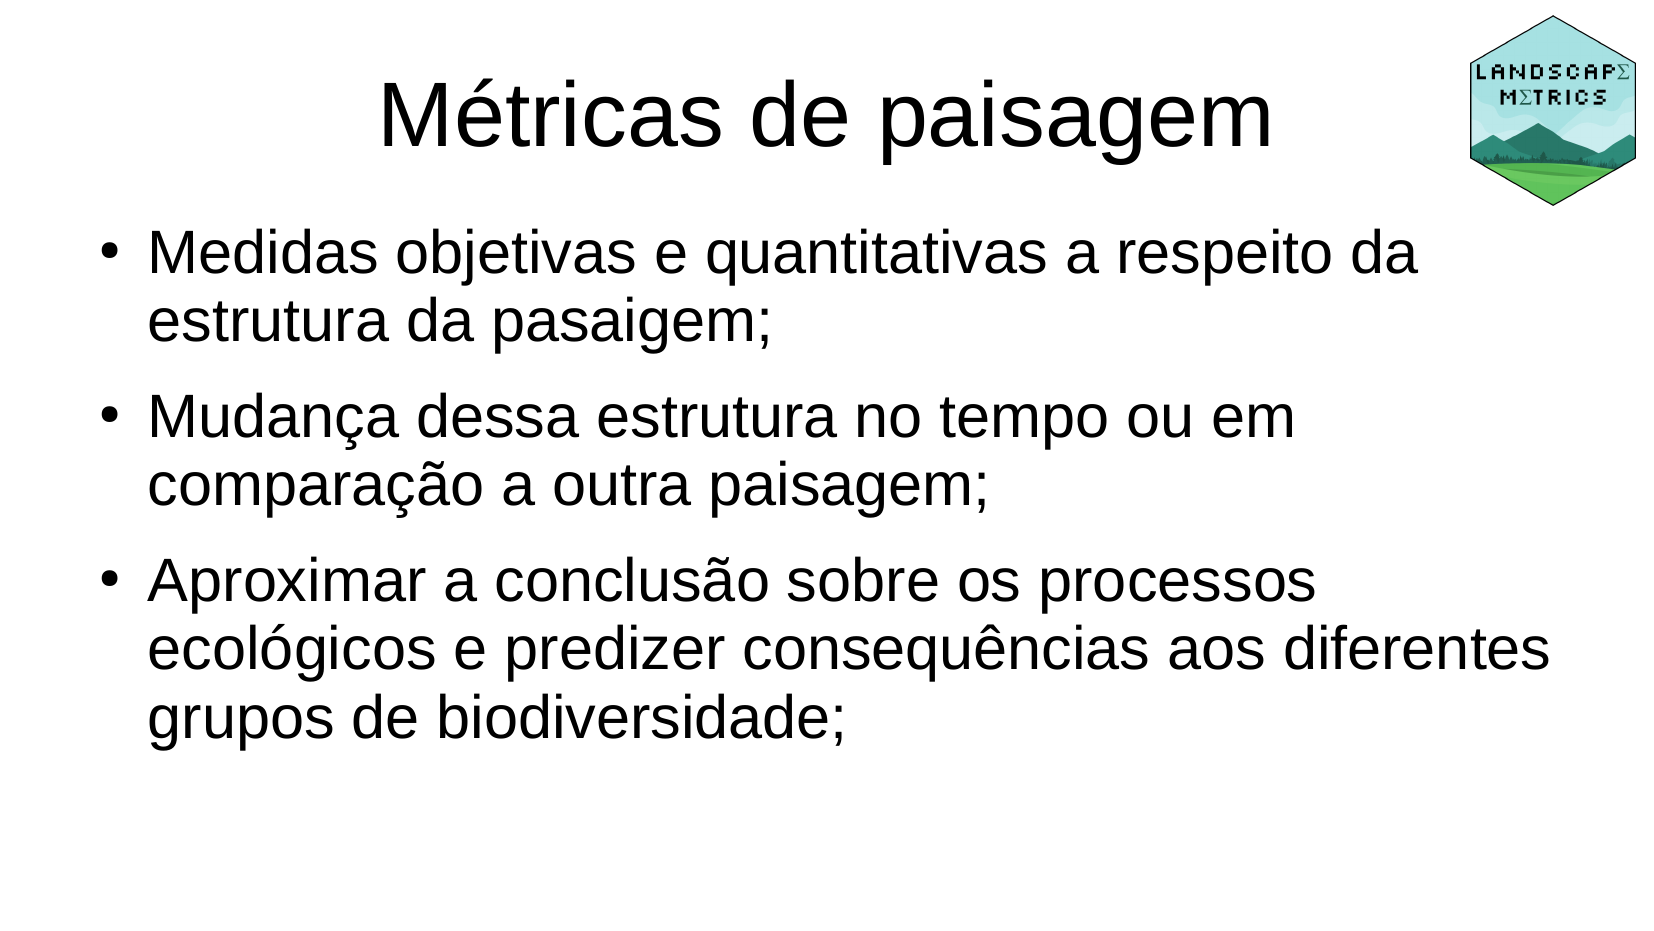

# Métricas de paisagem
Medidas objetivas e quantitativas a respeito da estrutura da pasaigem;
Mudança dessa estrutura no tempo ou em comparação a outra paisagem;
Aproximar a conclusão sobre os processos ecológicos e predizer consequências aos diferentes grupos de biodiversidade;